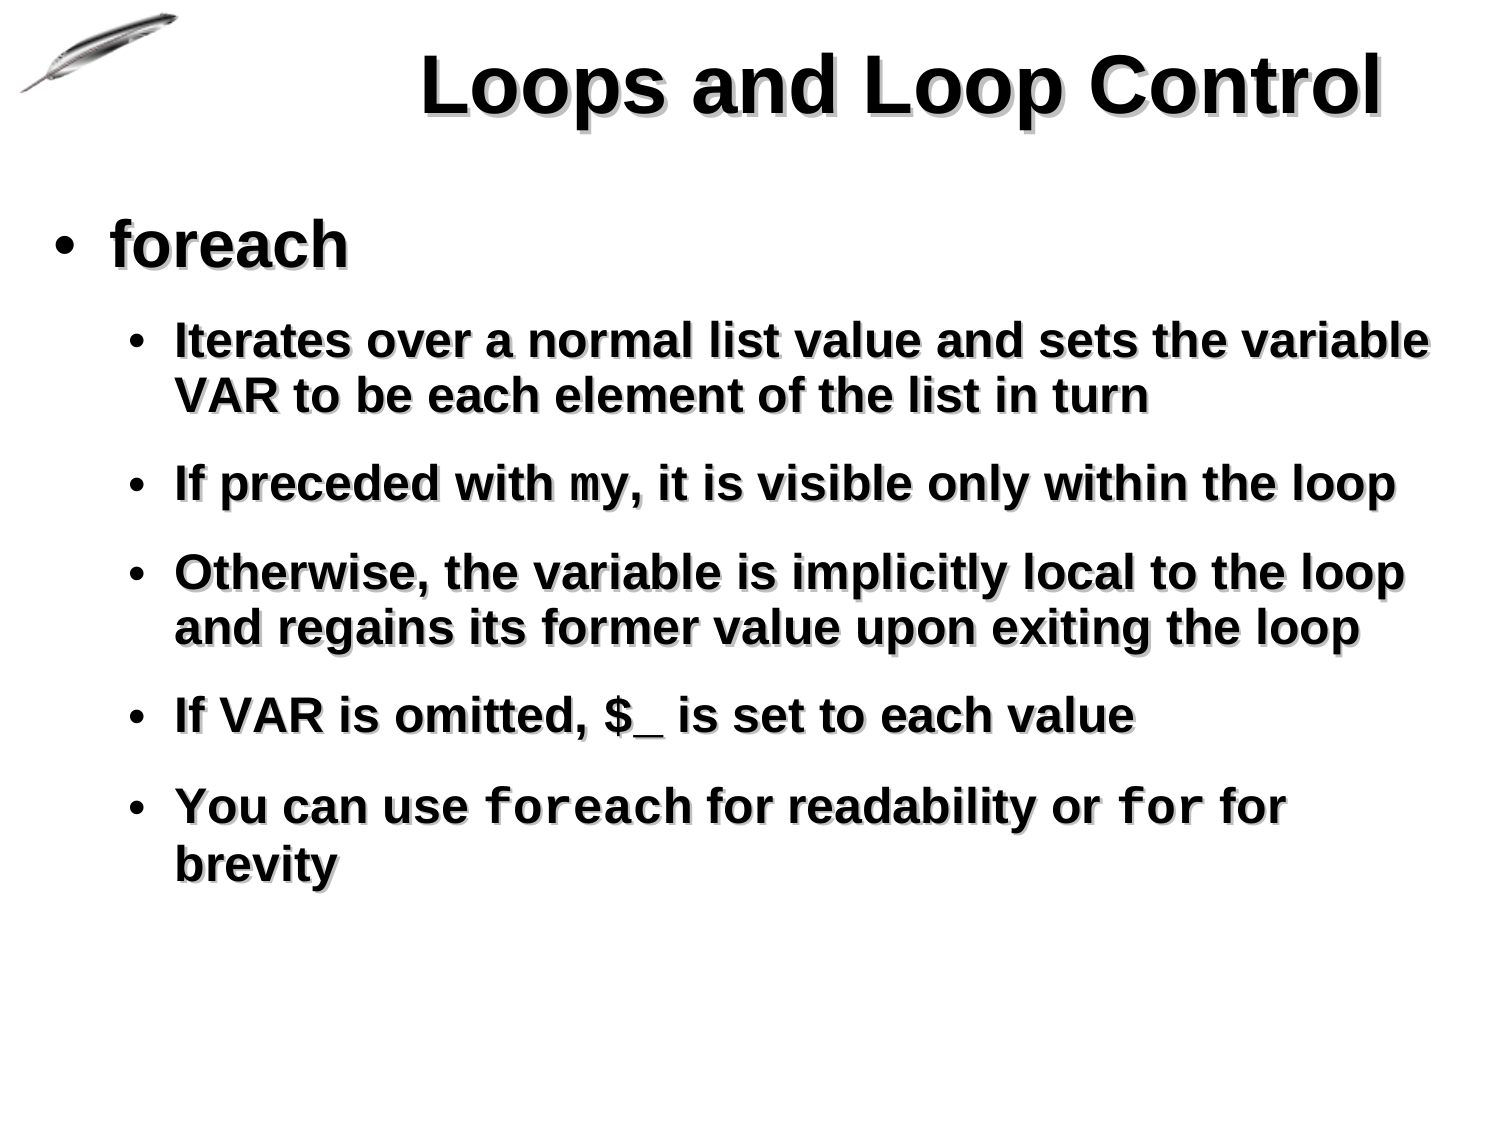

# Loops and Loop Control
foreach
Iterates over a normal list value and sets the variable VAR to be each element of the list in turn
If preceded with my, it is visible only within the loop
Otherwise, the variable is implicitly local to the loop and regains its former value upon exiting the loop
If VAR is omitted, $_ is set to each value
You can use foreach for readability or for for brevity